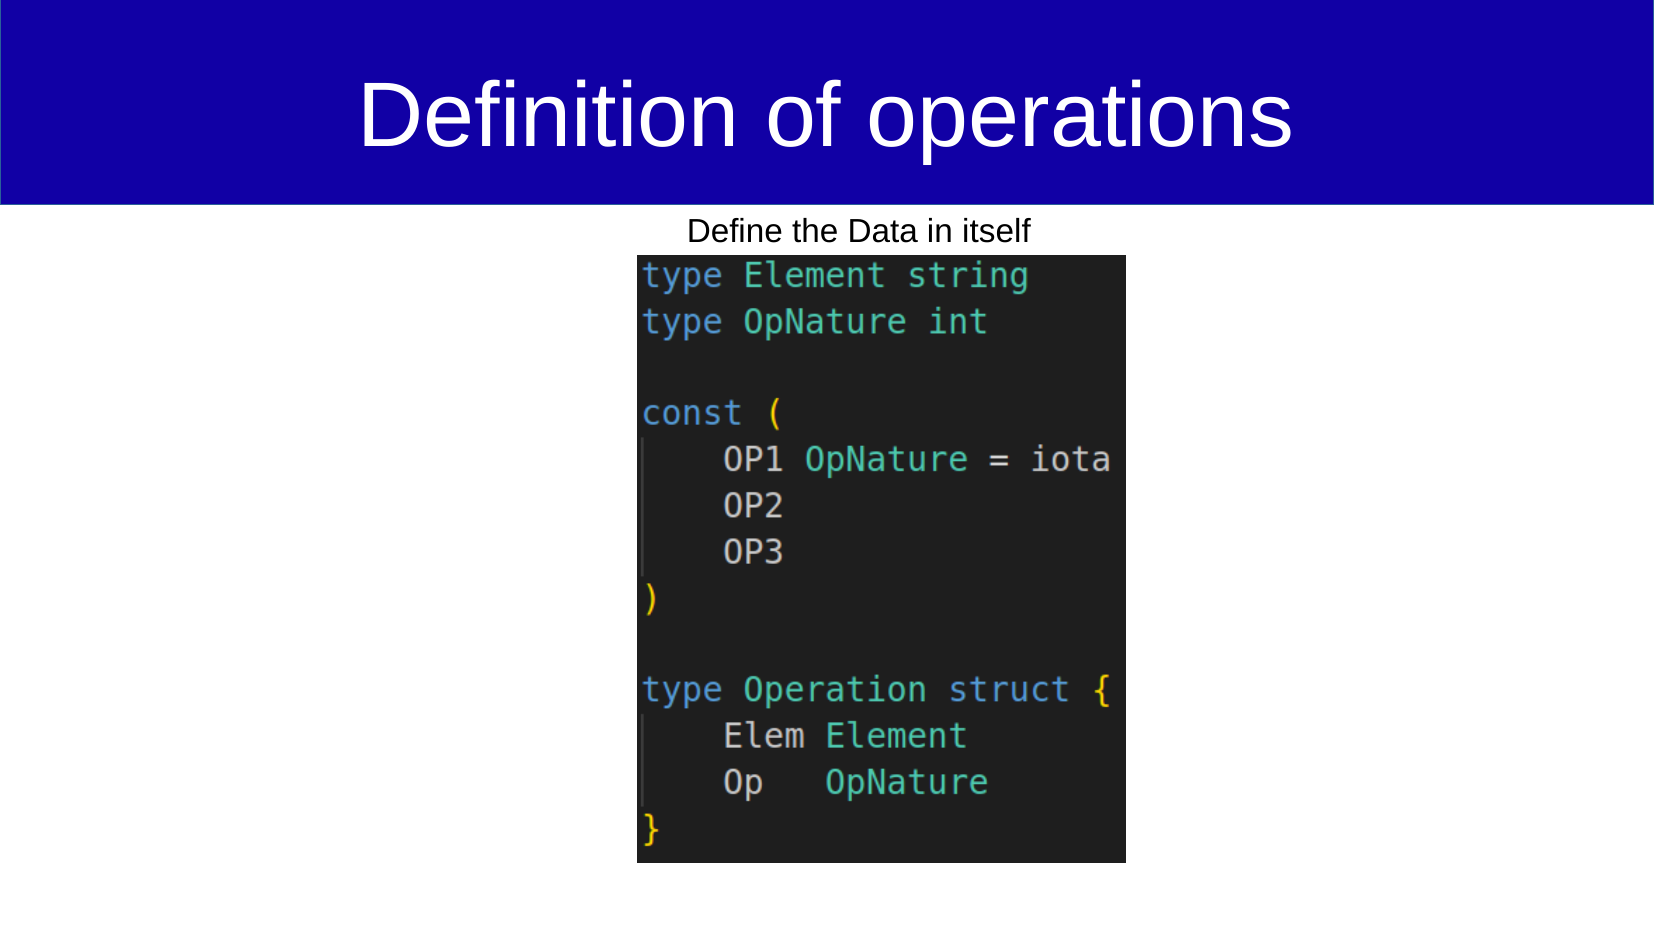

# Definition of operations
Define the Data in itself